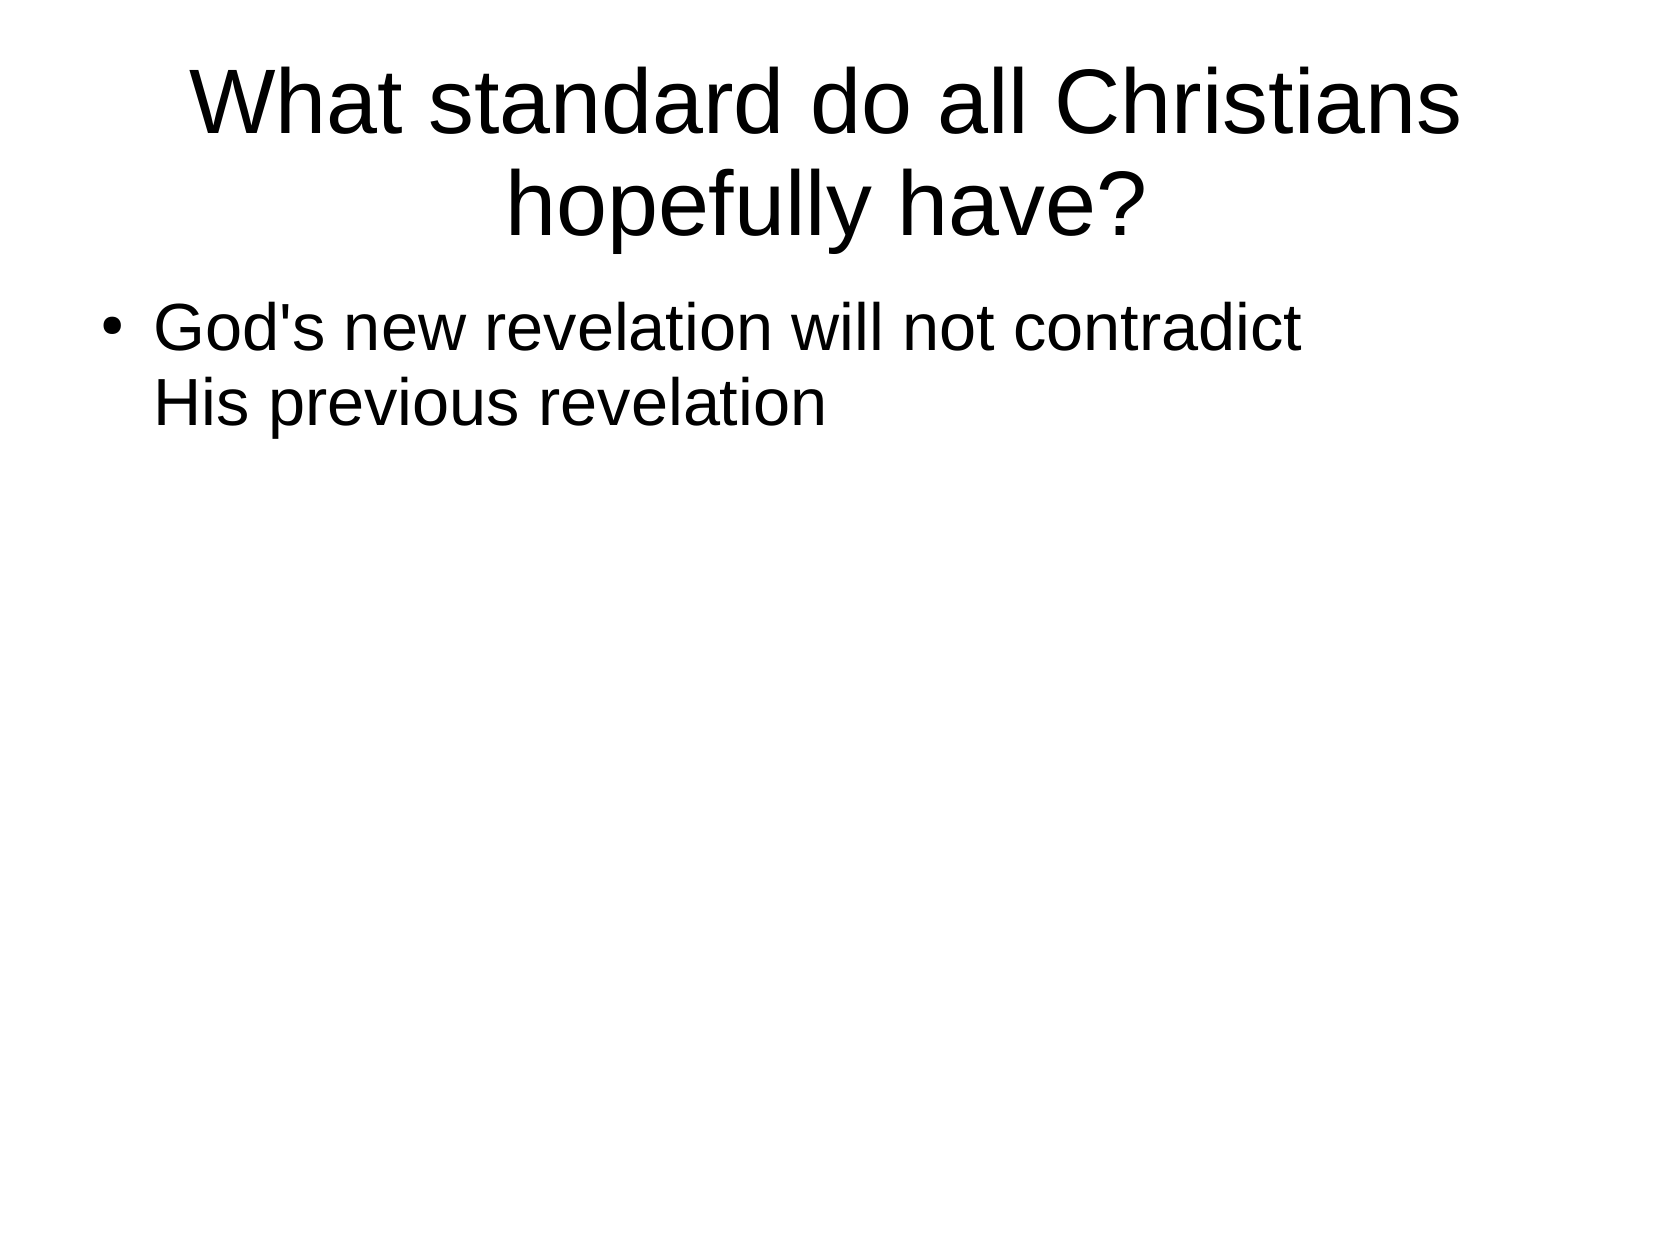

# What standard do all Christians hopefully have?
God's new revelation will not contradict
His previous revelation